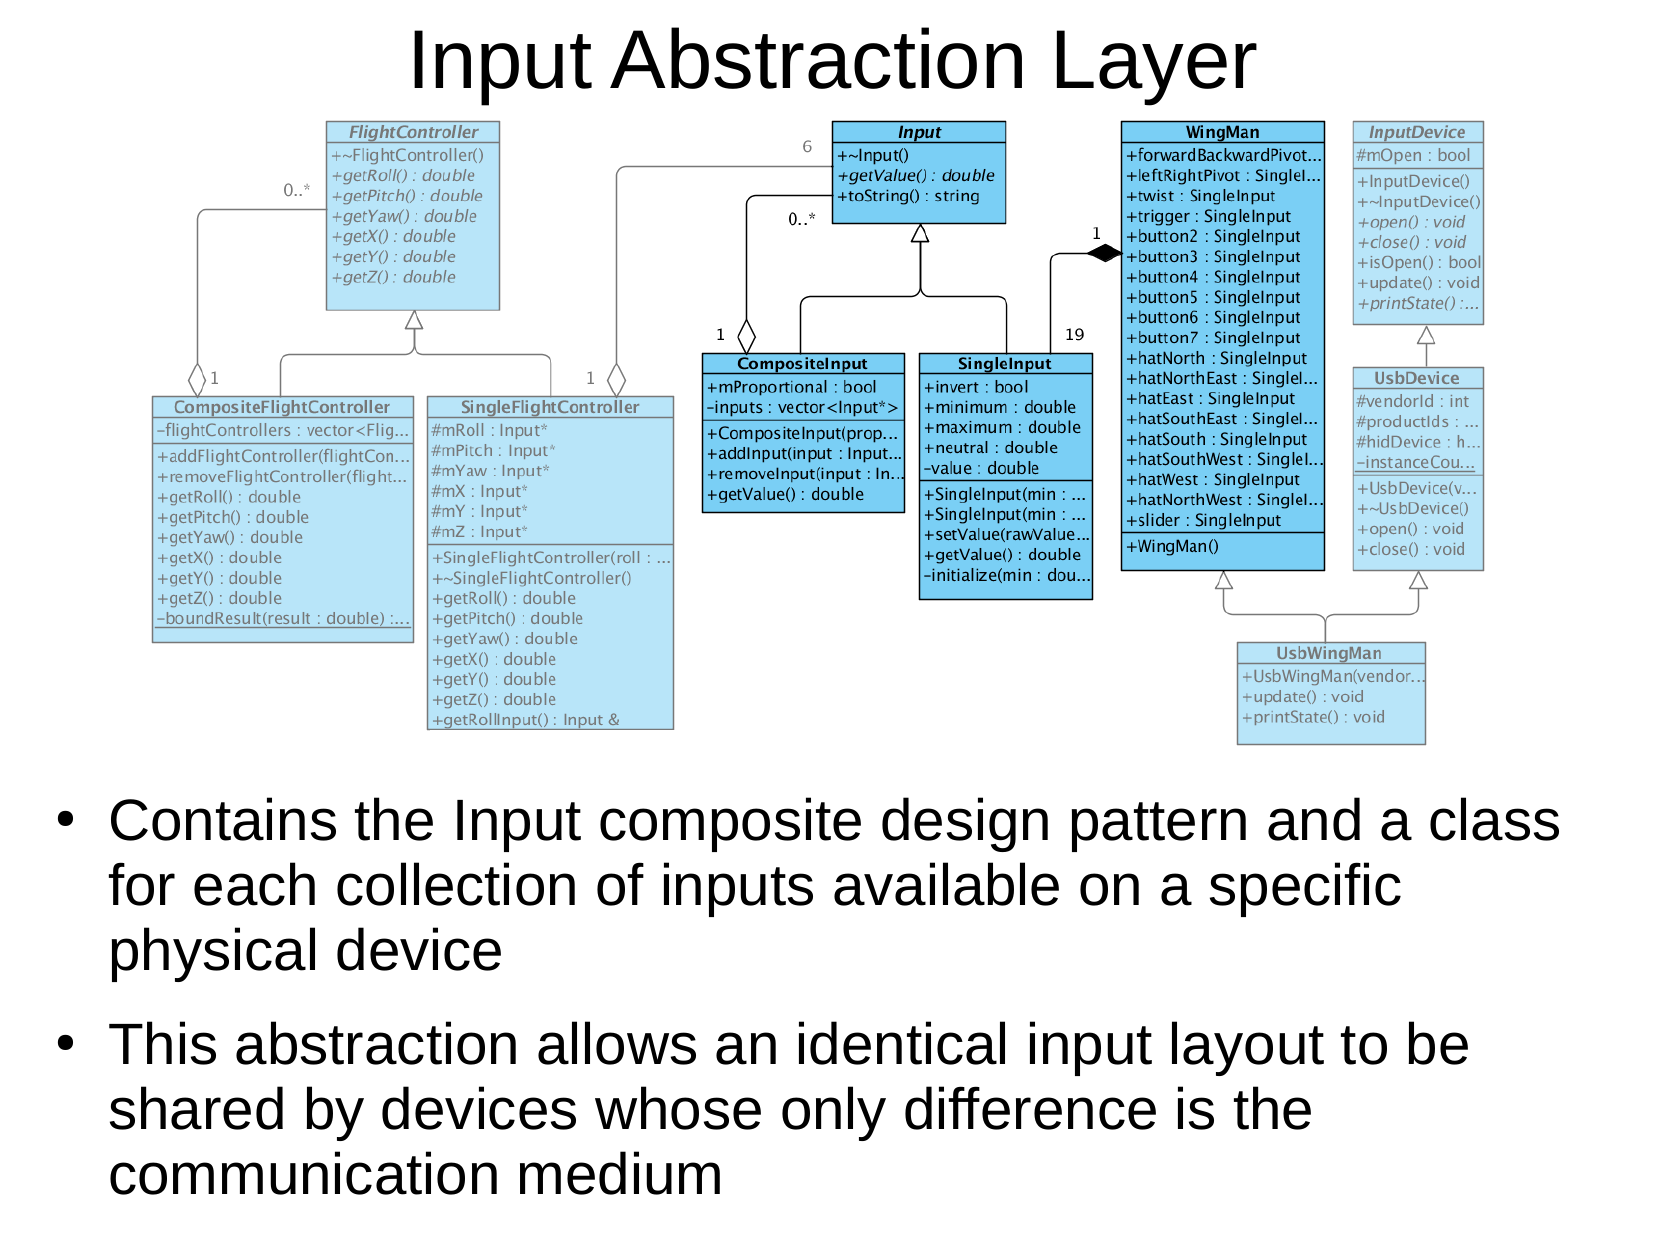

Input Abstraction Layer
# Contains the Input composite design pattern and a class for each collection of inputs available on a specific physical device
This abstraction allows an identical input layout to be shared by devices whose only difference is the communication medium